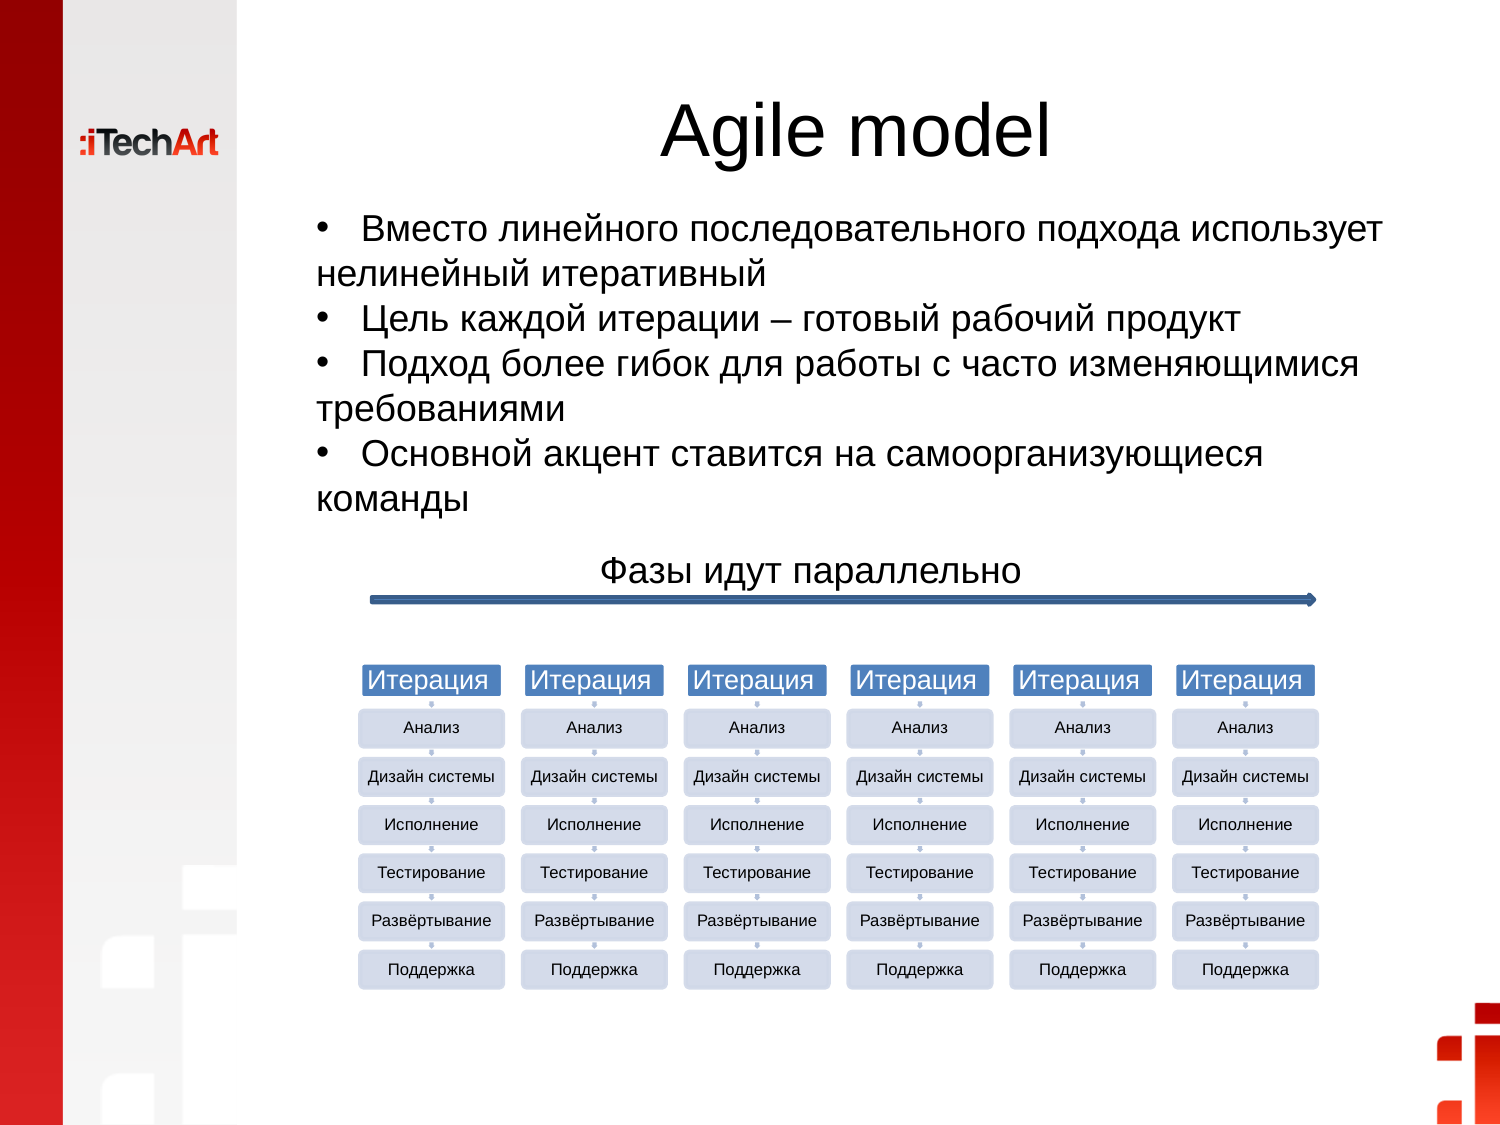

# Agile model
 Вместо линейного последовательного подхода использует нелинейный итеративный
 Цель каждой итерации – готовый рабочий продукт
 Подход более гибок для работы с часто изменяющимися требованиями
 Основной акцент ставится на самоорганизующиеся команды
Фазы идут параллельно
Итерация
Итерация
Итерация
Итерация
Итерация
Итерация
Анализ
Анализ
Анализ
Анализ
Анализ
Анализ
Дизайн системы
Дизайн системы
Дизайн системы
Дизайн системы
Дизайн системы
Дизайн системы
Исполнение
Исполнение
Исполнение
Исполнение
Исполнение
Исполнение
Тестирование
Тестирование
Тестирование
Тестирование
Тестирование
Тестирование
Развёртывание
Развёртывание
Развёртывание
Развёртывание
Развёртывание
Развёртывание
Поддержка
Поддержка
Поддержка
Поддержка
Поддержка
Поддержка